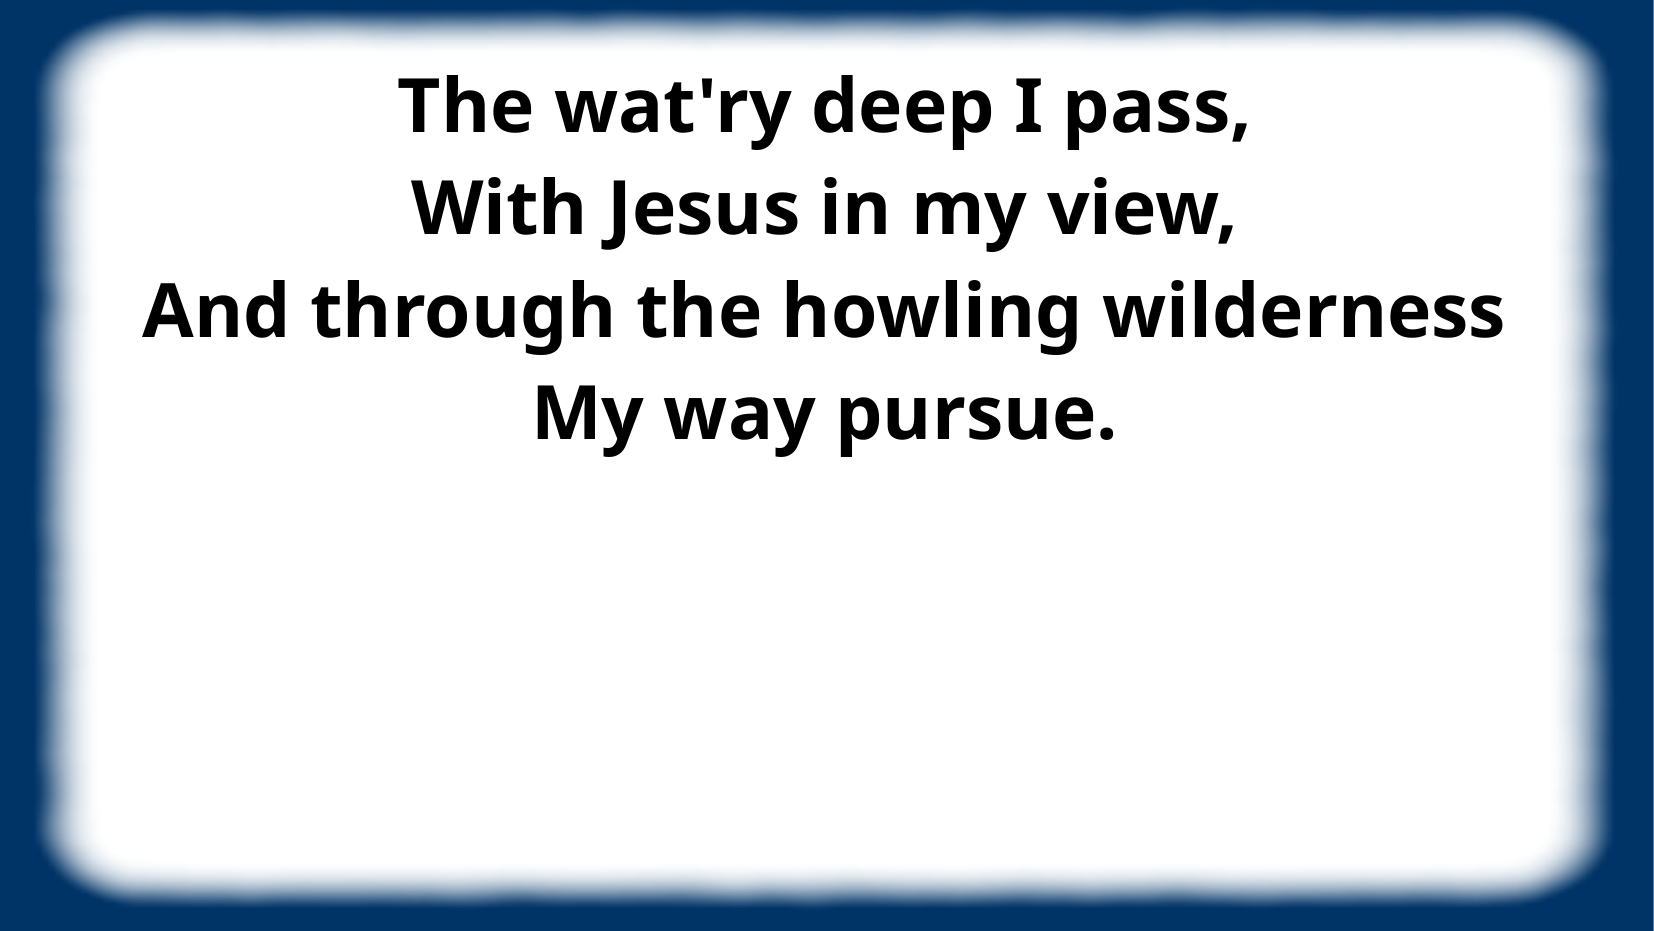

The wat'ry deep I pass,
With Jesus in my view,
And through the howling wilderness
My way pursue.